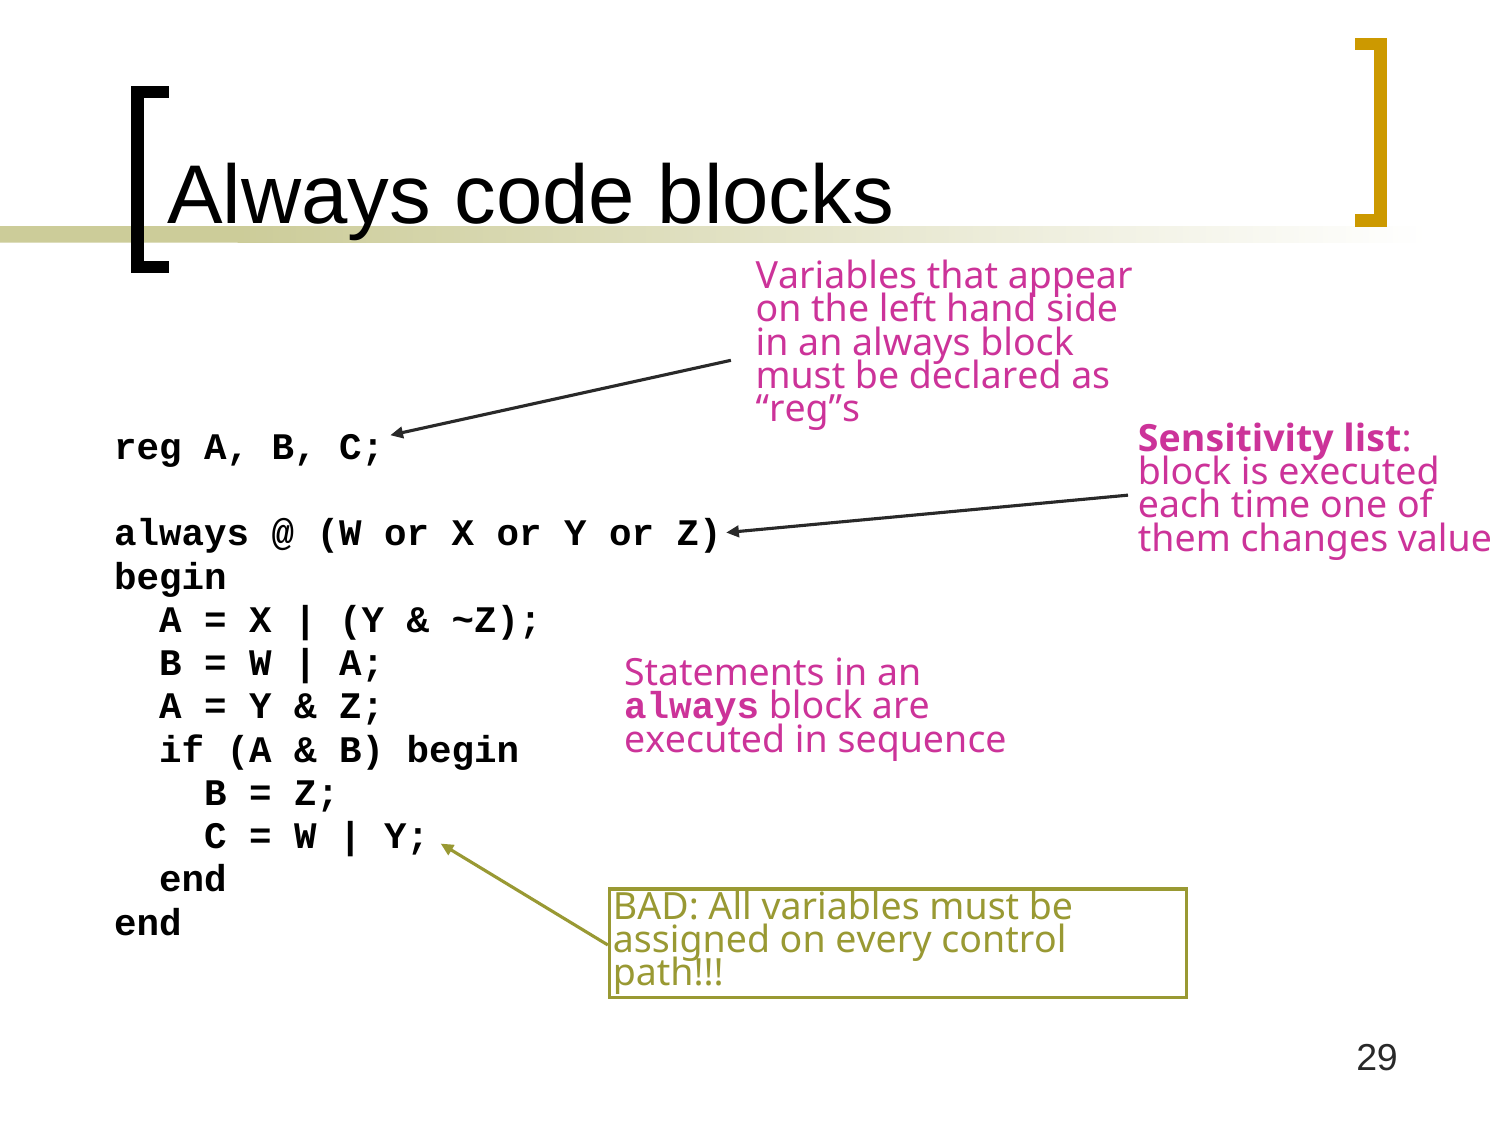

# Always code blocks
Variables that appear on the left hand side in an always block must be declared as “reg”s
reg A, B, C;
always @ (W or X or Y or Z)
begin
 A = X | (Y & ~Z);
 B = W | A;
 A = Y & Z;
 if (A & B) begin
 B = Z;
 C = W | Y;
 end
end
Sensitivity list:
block is executed
each time one of
them changes value
Statements in an always block are executed in sequence
BAD: All variables must be assigned on every control path!!!
29